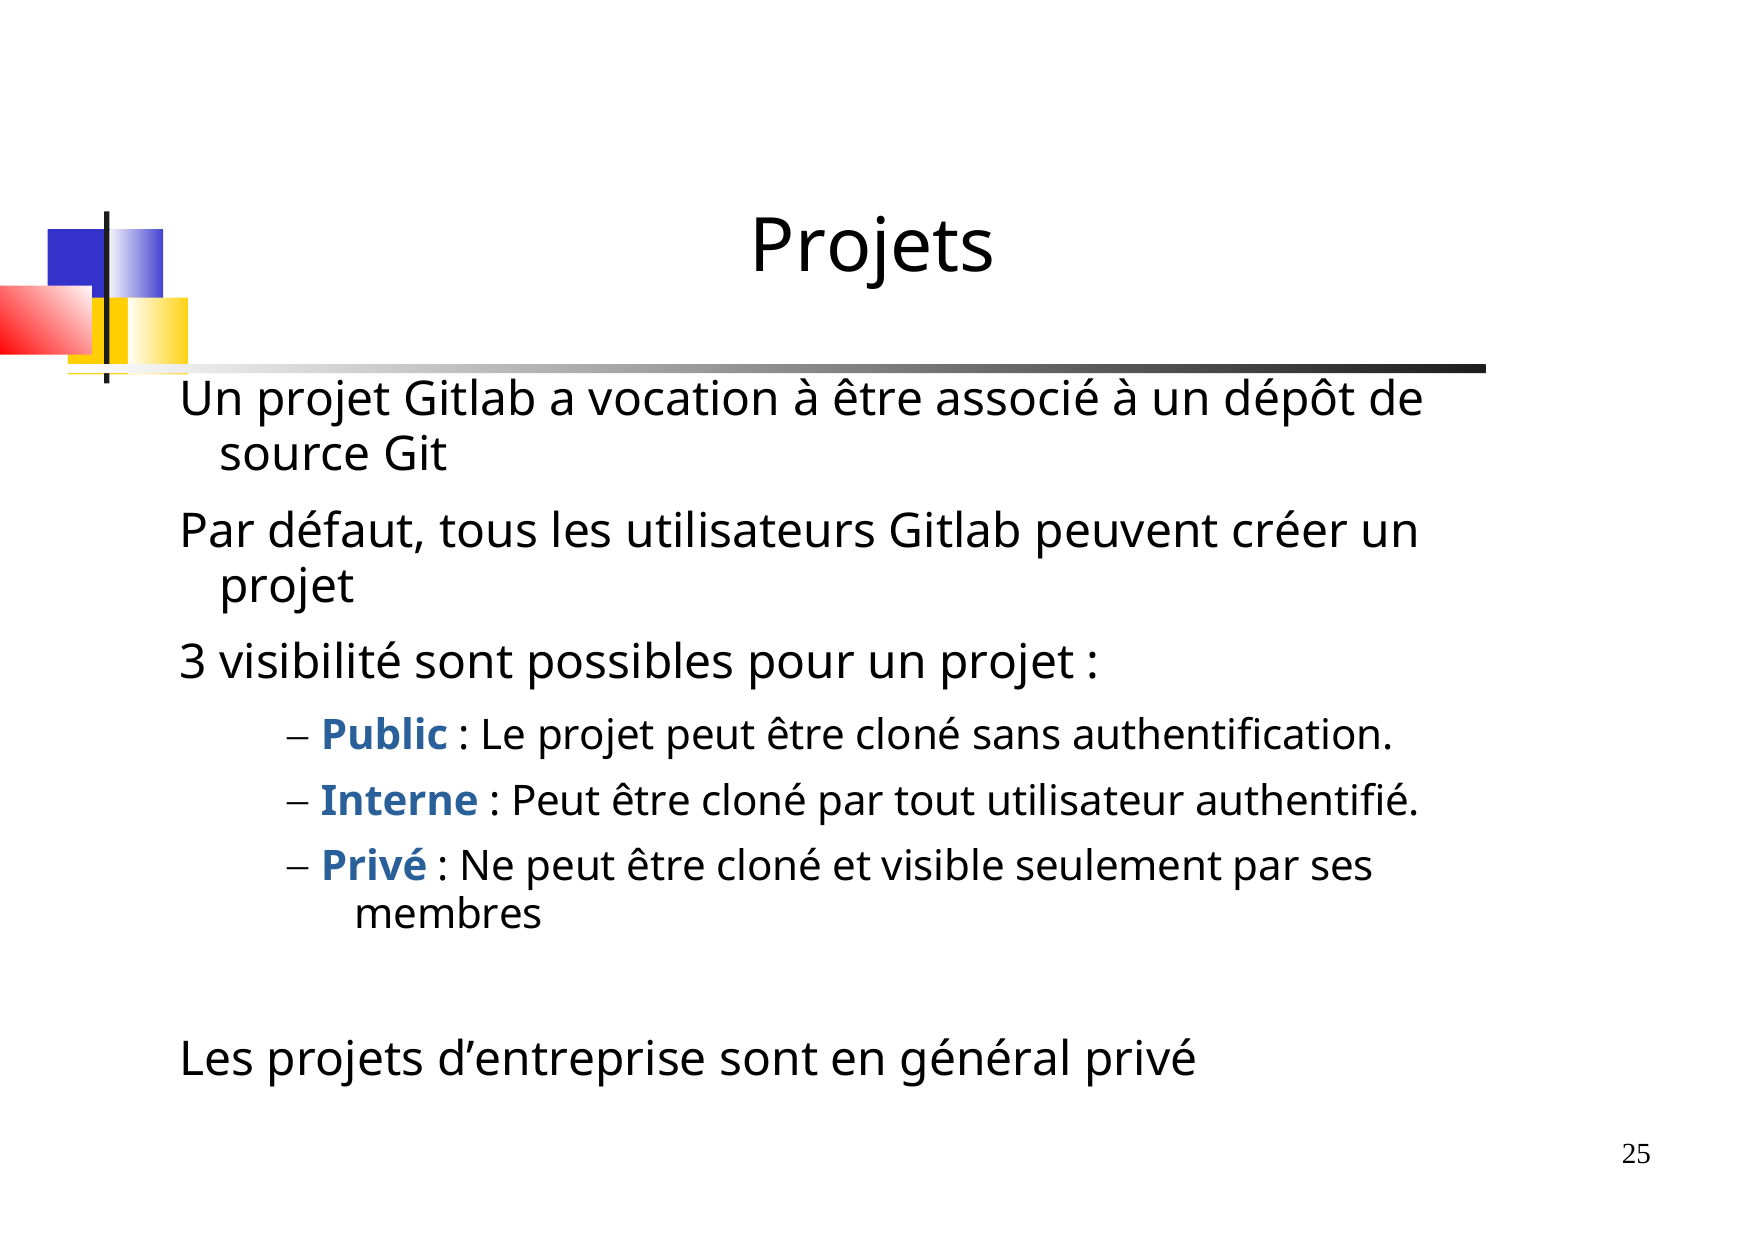

# Projets
Un projet Gitlab a vocation à être associé à un dépôt de source Git
Par défaut, tous les utilisateurs Gitlab peuvent créer un projet
3 visibilité sont possibles pour un projet :
Public : Le projet peut être cloné sans authentification.
Interne : Peut être cloné par tout utilisateur authentifié.
Privé : Ne peut être cloné et visible seulement par ses membres
Les projets d’entreprise sont en général privé